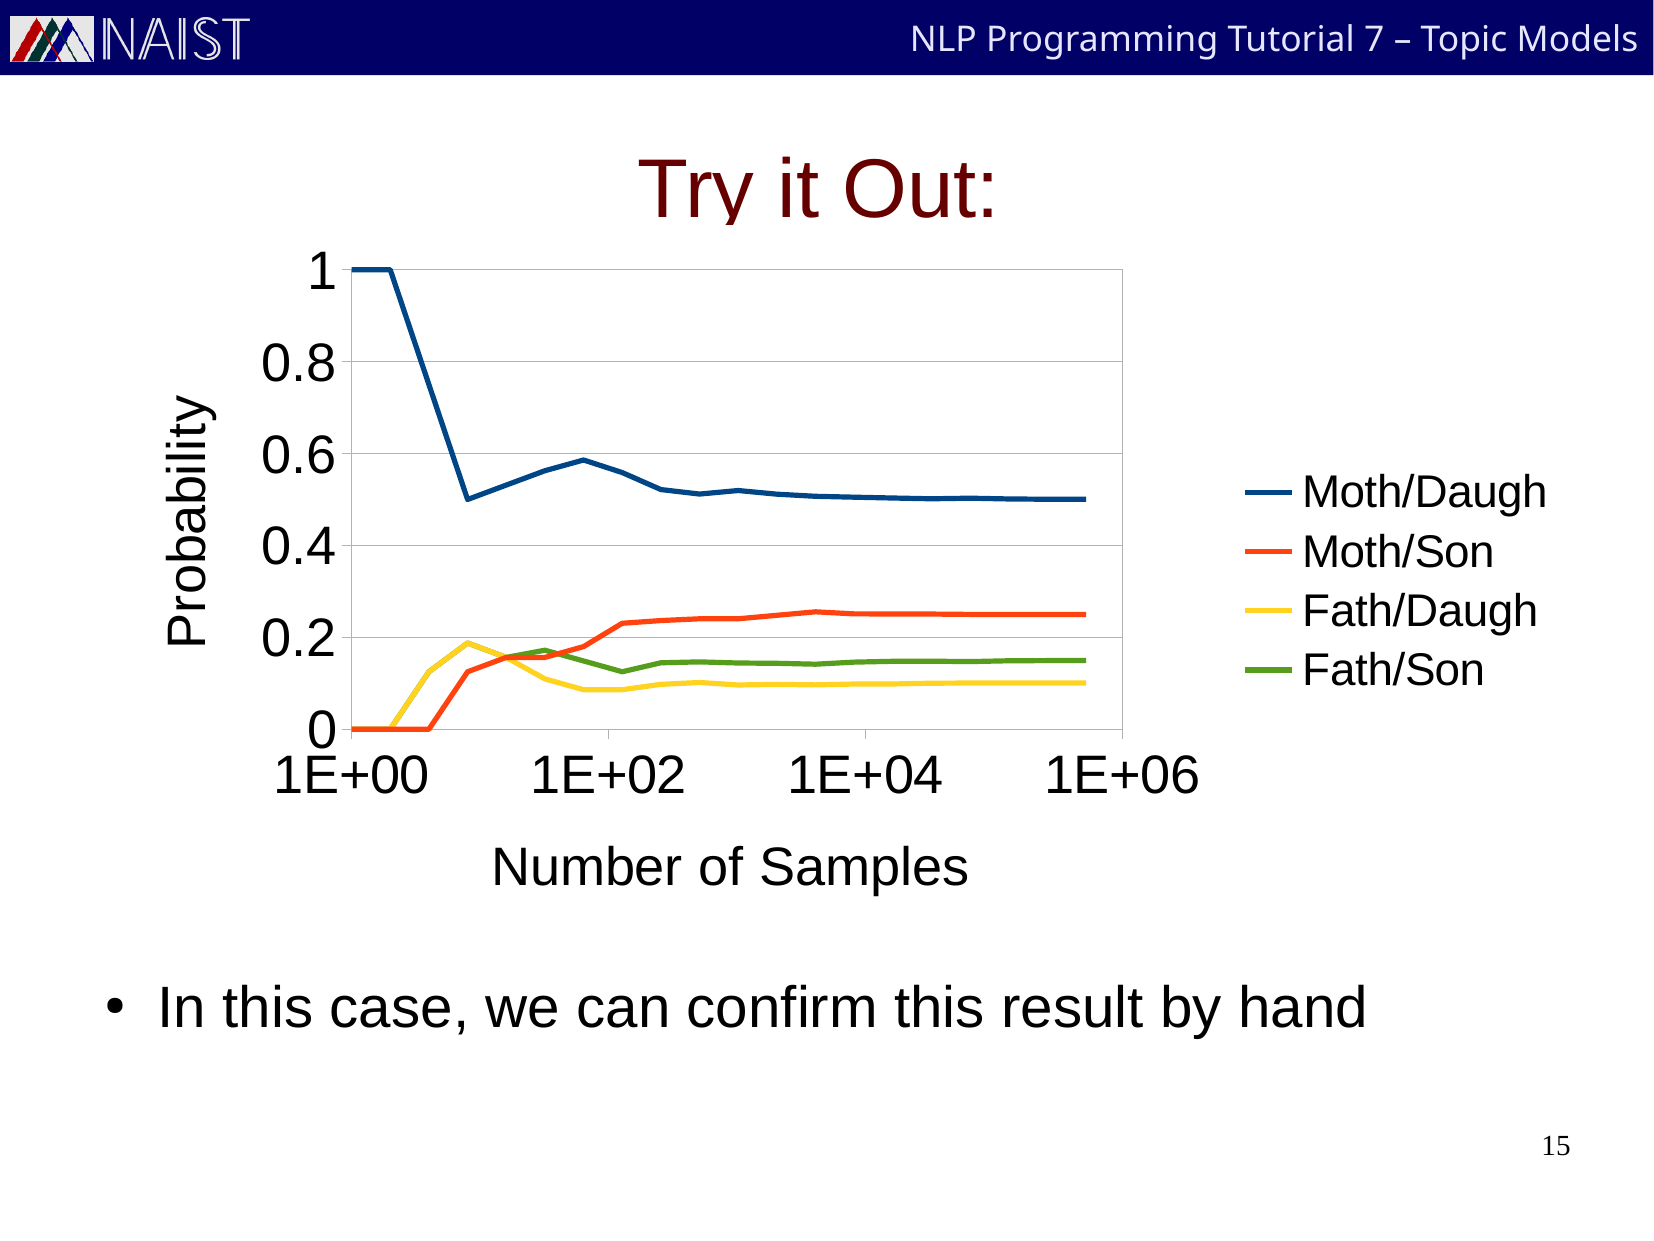

# Try it Out:
### Chart
| Category | Moth/Daugh | Moth/Son | Fath/Daugh | Fath/Son |
|---|---|---|---|---|In this case, we can confirm this result by hand
15